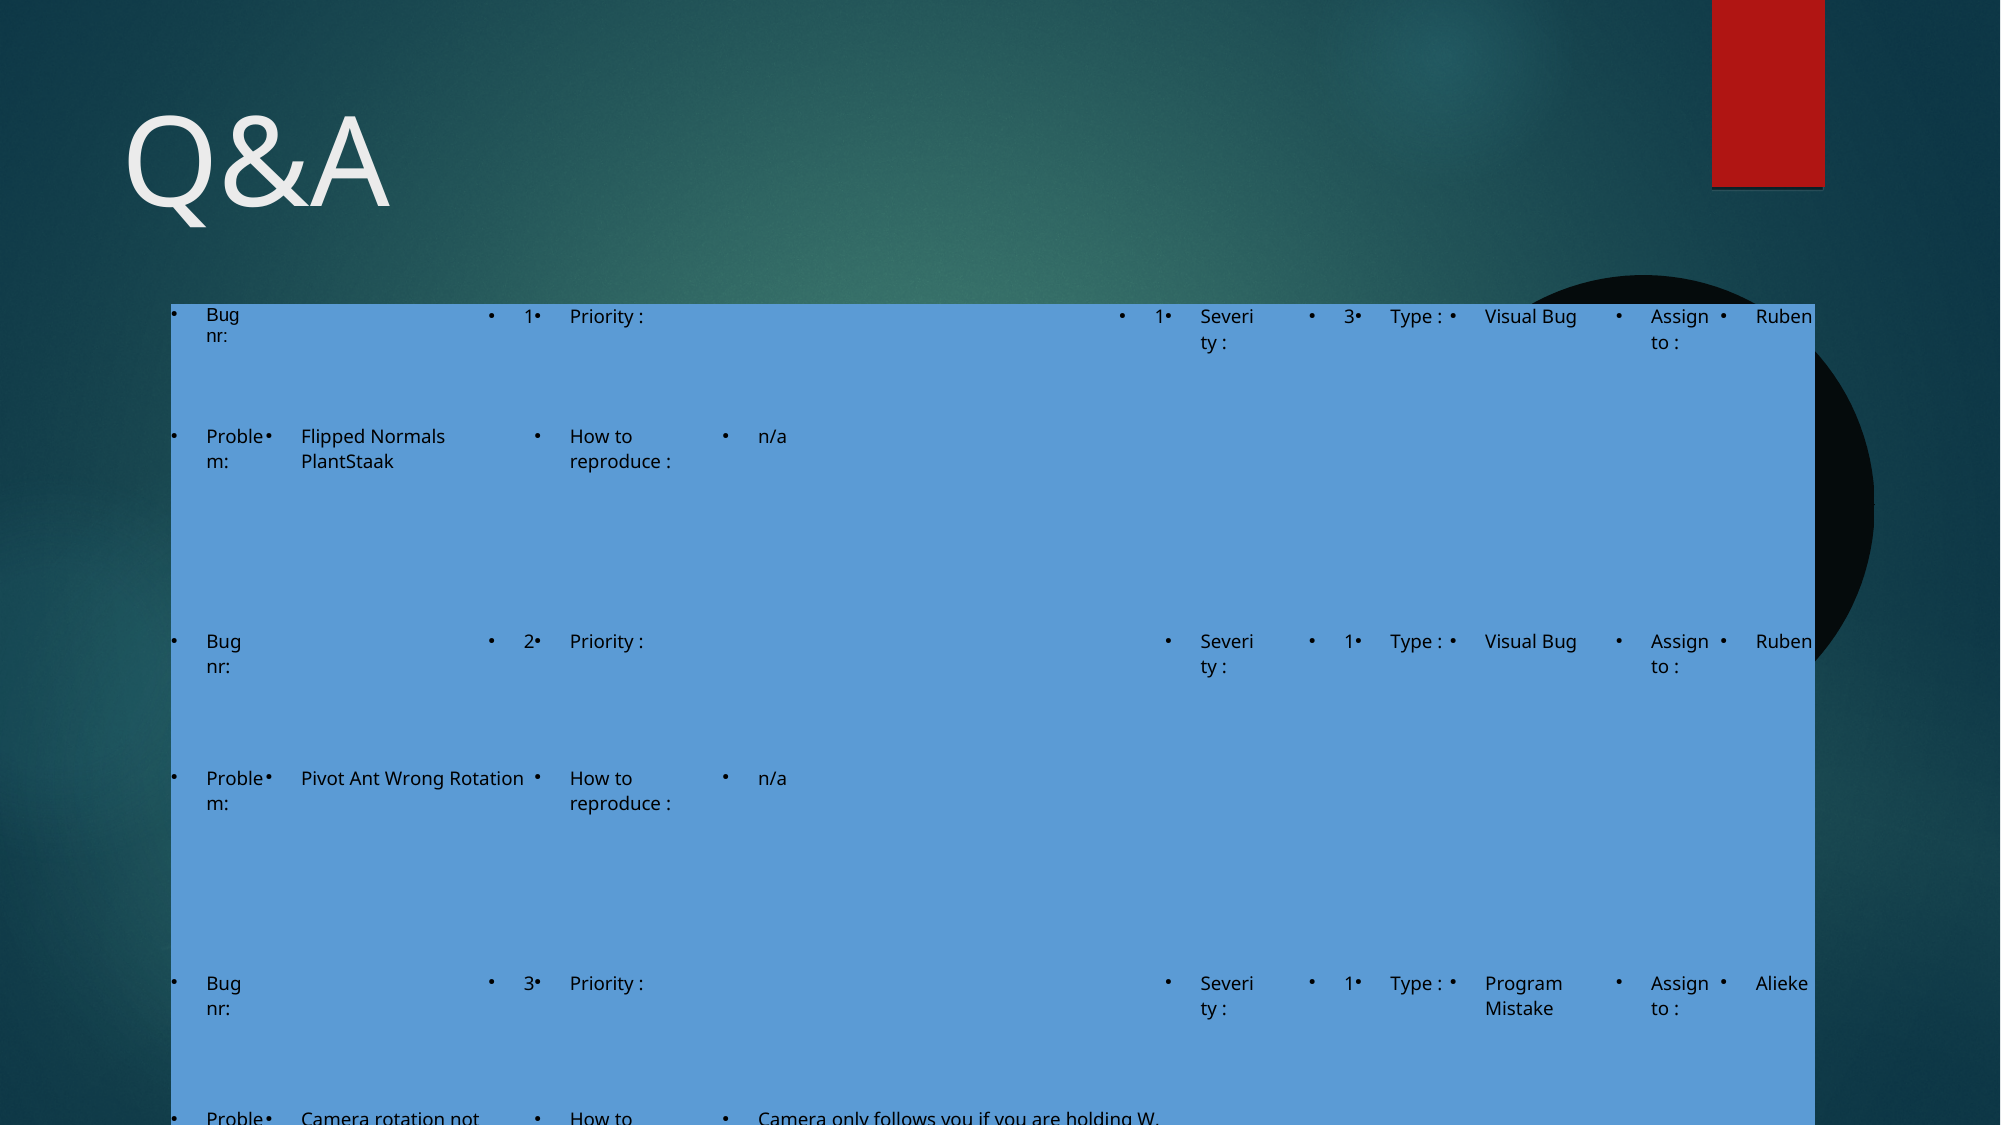

# Q&A
| Bug nr: | 1 | Priority : | 1 | Severity : | 3 | Type : | Visual Bug | Assign to : | Ruben |
| --- | --- | --- | --- | --- | --- | --- | --- | --- | --- |
| | | | | | | | | | |
| Problem: | Flipped Normals PlantStaak | How to reproduce : | n/a | | | | | | |
| | | | | | | | | | |
| | | | | | | | | | |
| Bug nr: | 2 | Priority : | | Severity : | 1 | Type : | Visual Bug | Assign to : | Ruben |
| | | | | | | | | | |
| Problem: | Pivot Ant Wrong Rotation | How to reproduce : | n/a | | | | | | |
| | | | | | | | | | |
| | | | | | | | | | |
| Bug nr: | 3 | Priority : | | Severity : | 1 | Type : | Program Mistake | Assign to : | Alieke |
| | | | | | | | | | |
| Problem: | Camera rotation not correct | How to reproduce : | Camera only follows you if you are holding W, | | | | | | |
| | | | It has to also follow if you press A,S,D | | | | | | |
| | | | | | | | | | |